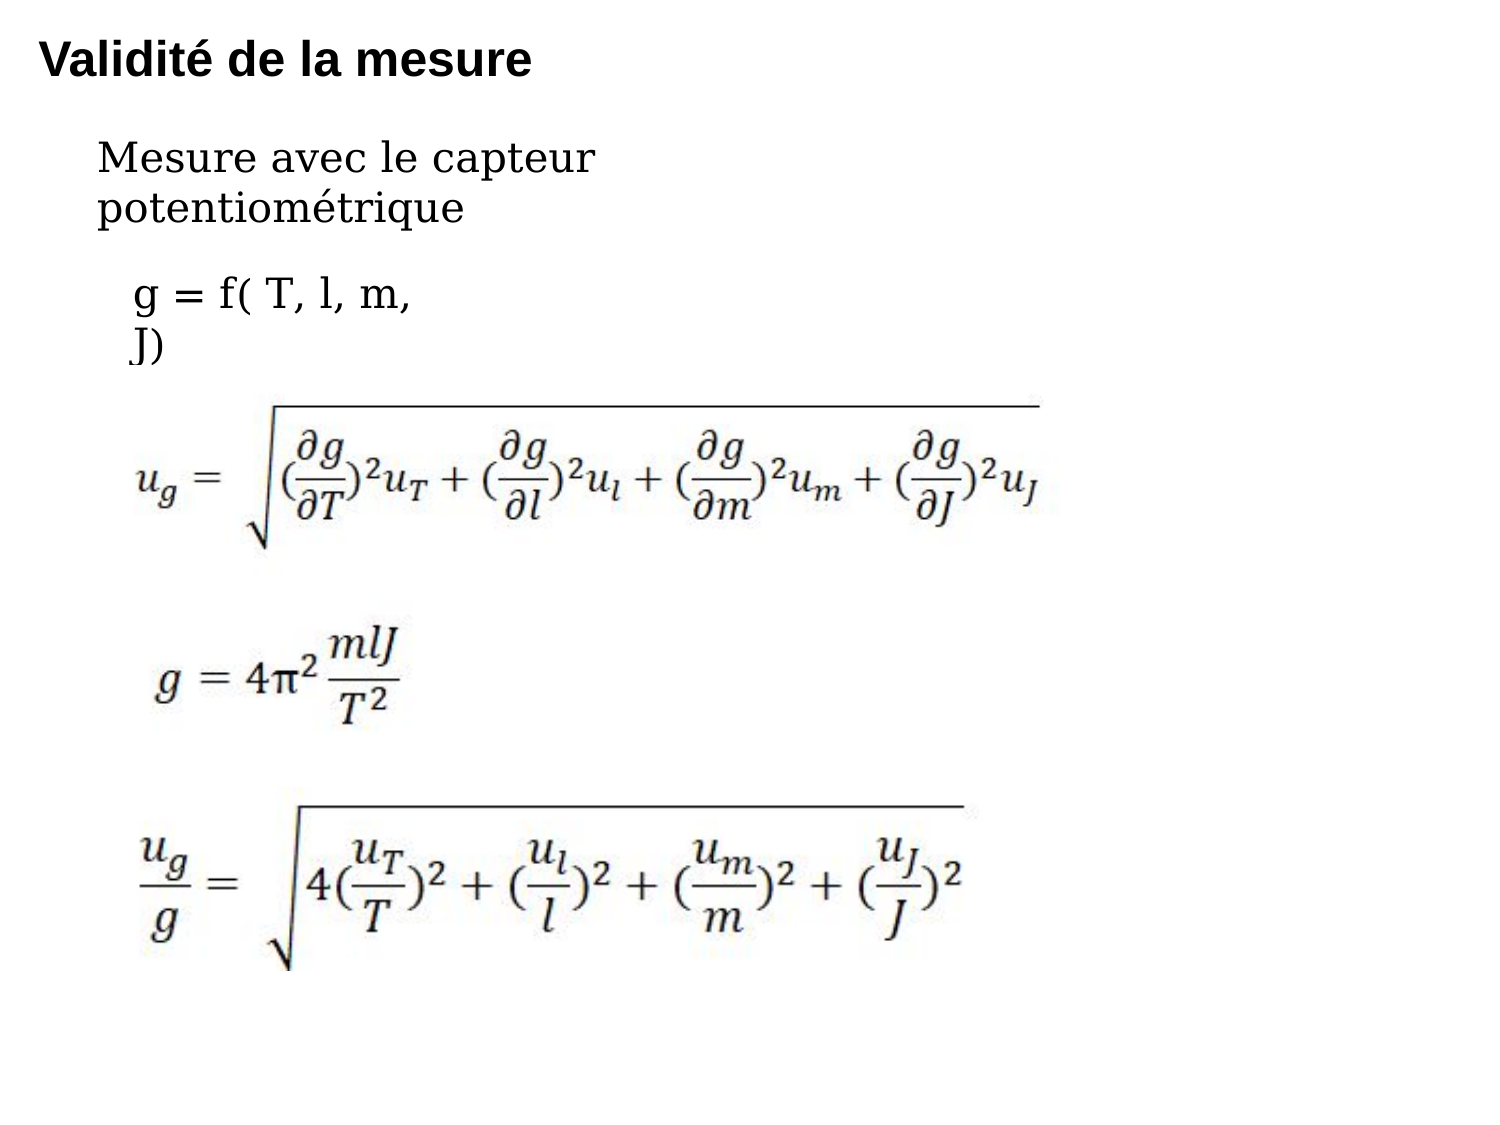

Validité de la mesure
Mesure avec le capteur potentiométrique
g = f( T, l, m, J)